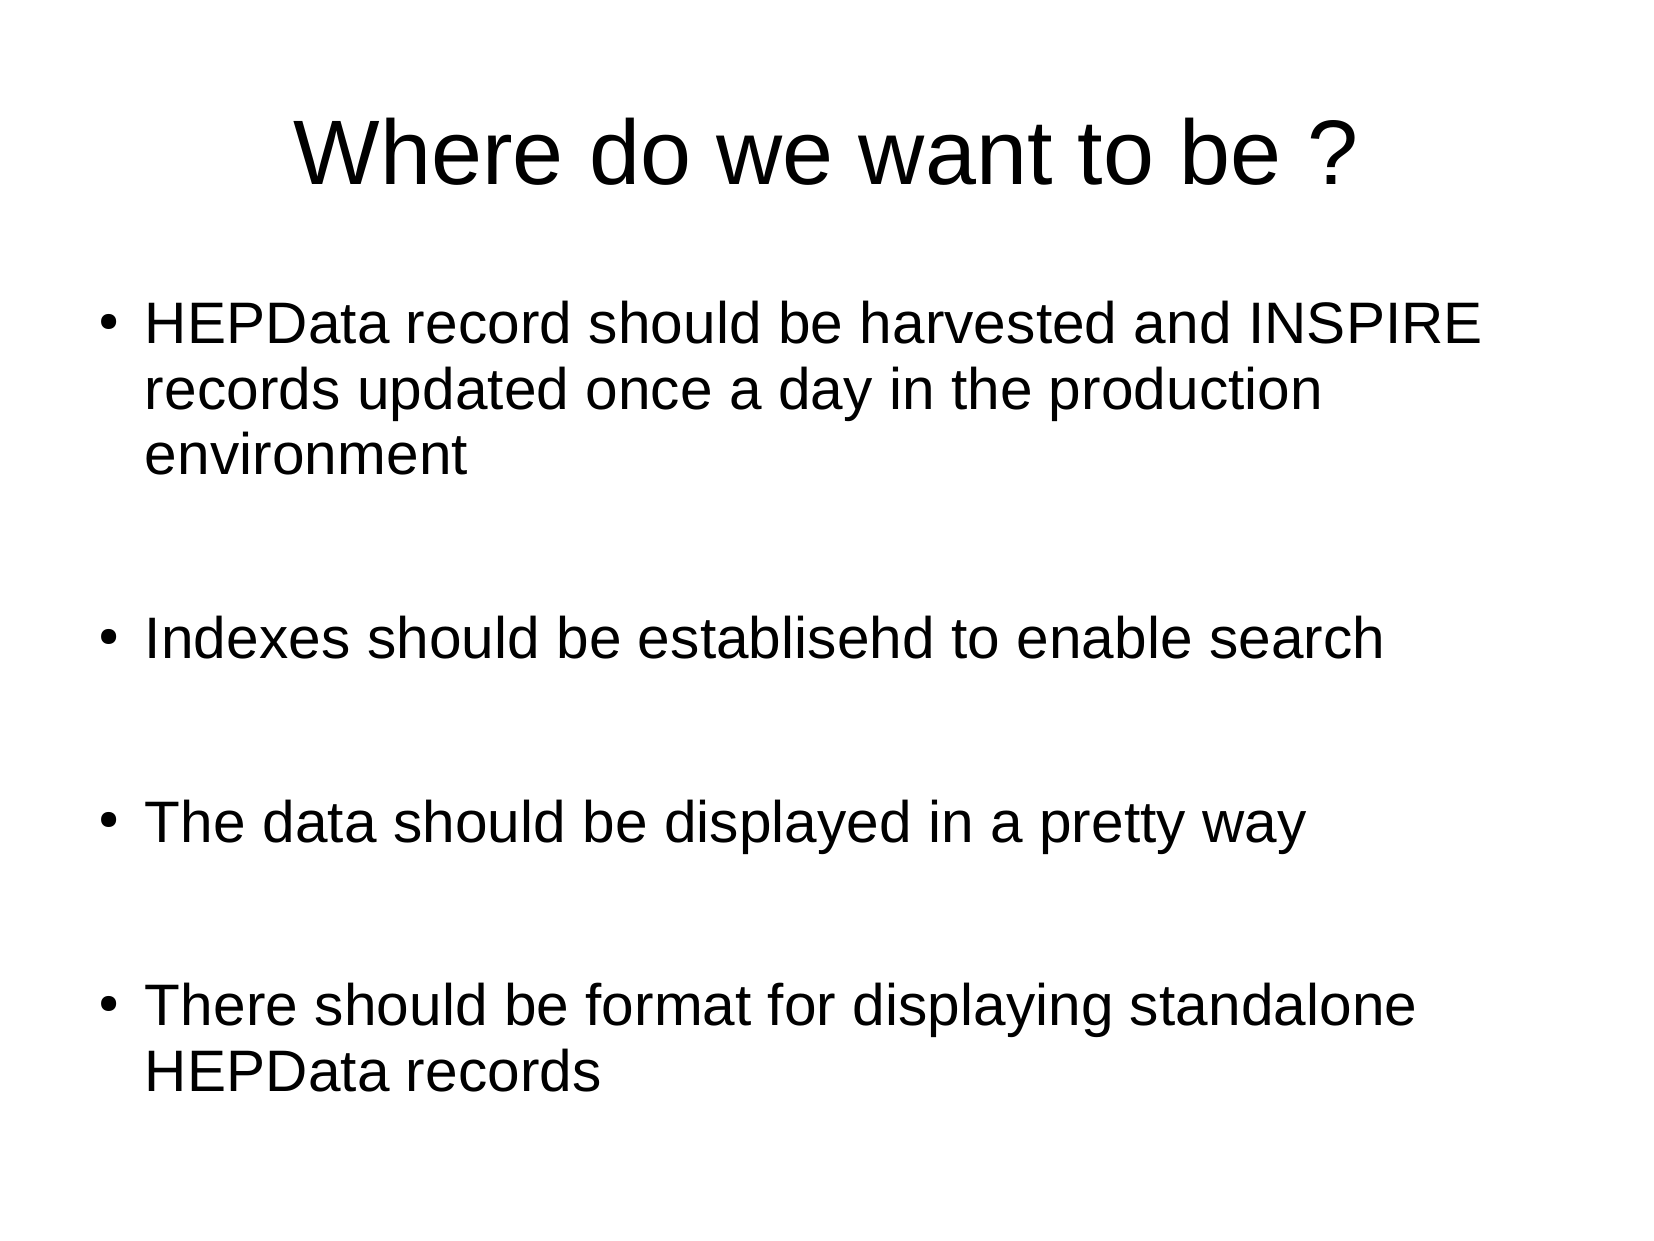

# Where do we want to be ?
HEPData record should be harvested and INSPIRE records updated once a day in the production environment
Indexes should be establisehd to enable search
The data should be displayed in a pretty way
There should be format for displaying standalone HEPData records